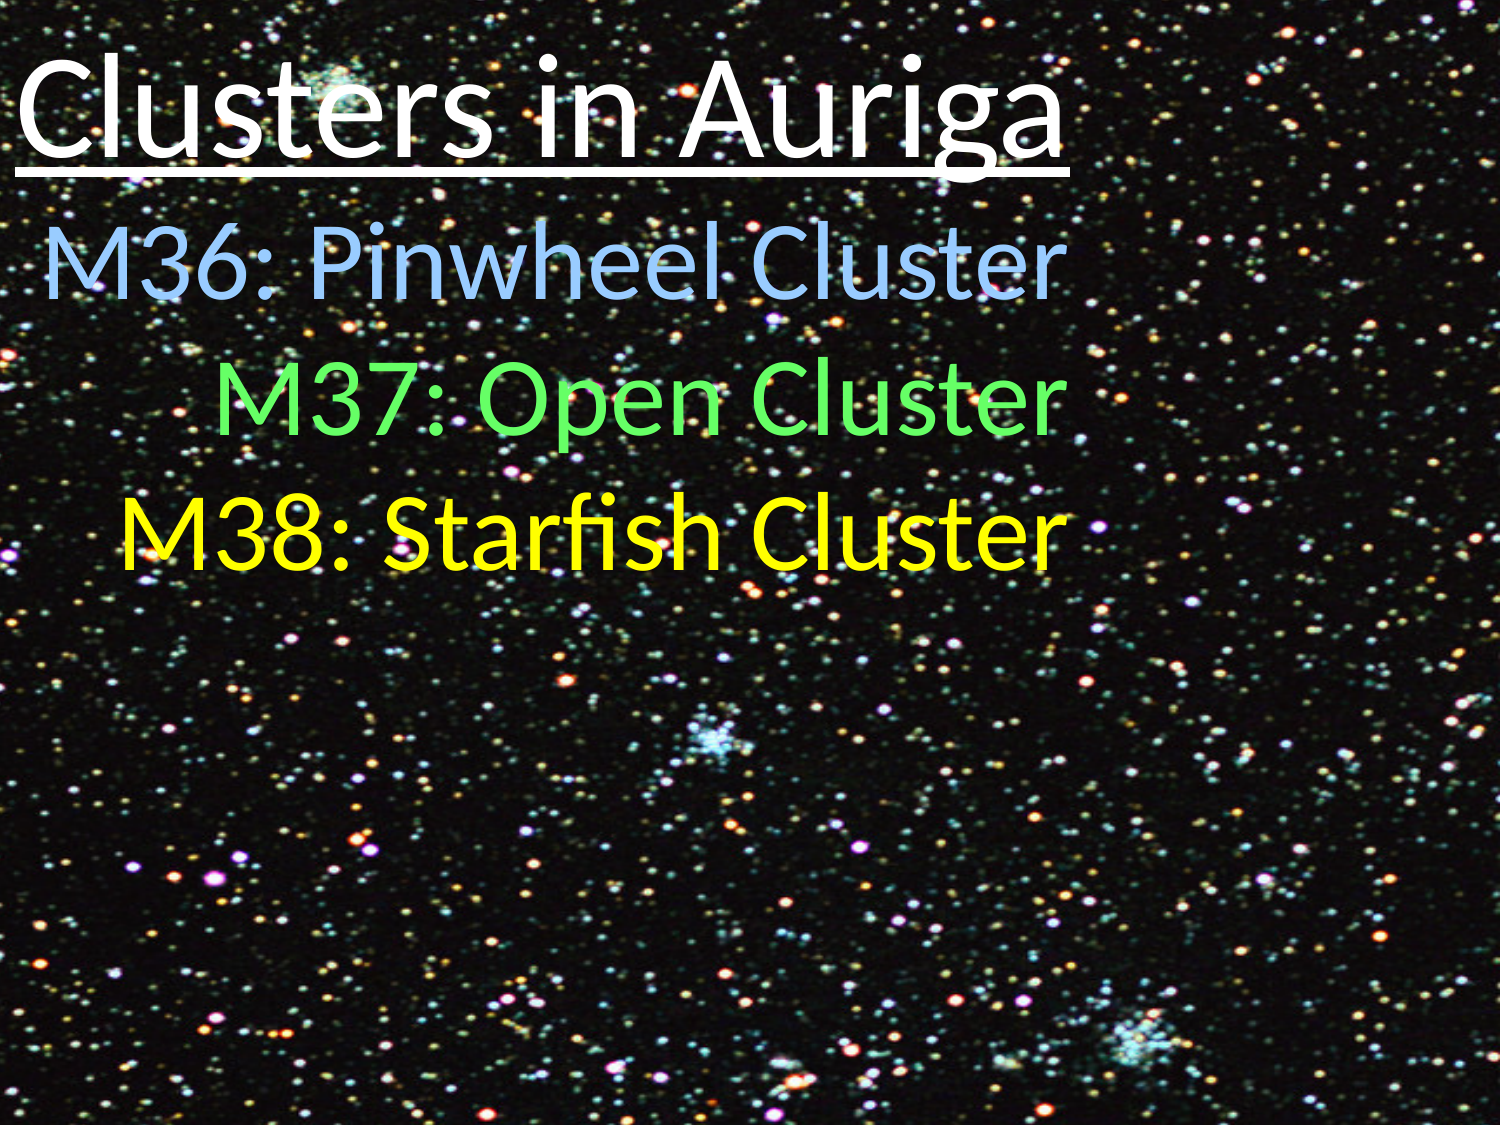

Clusters in Auriga
M36: Pinwheel Cluster
M37: Open Cluster
M38: Starfish Cluster